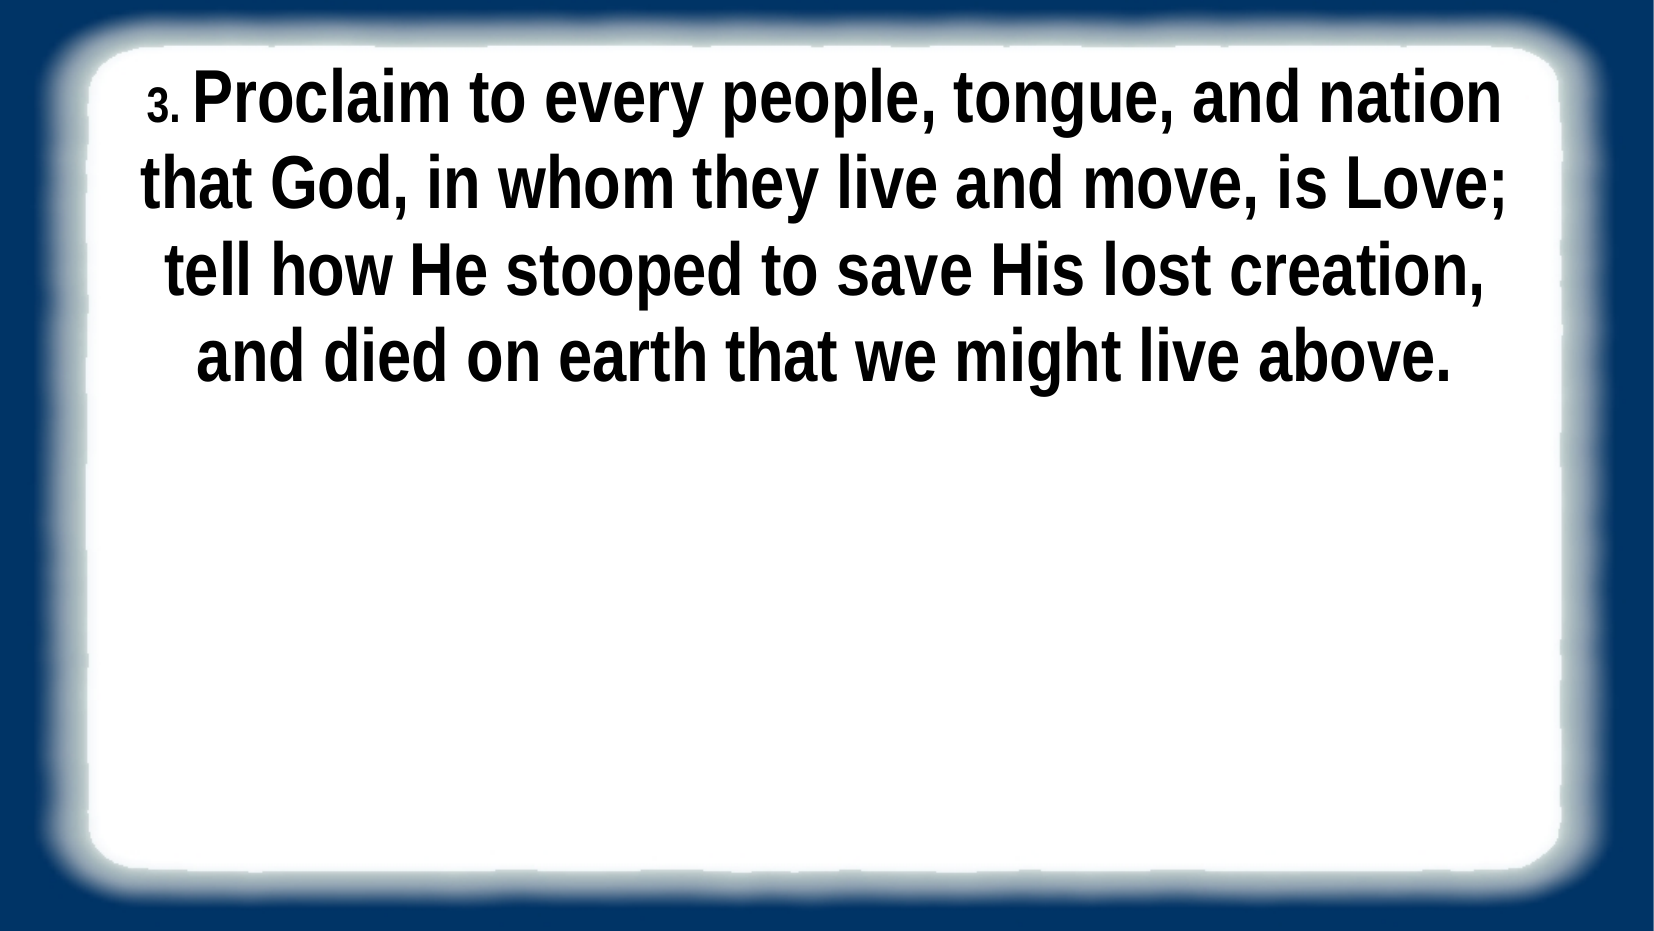

3. Proclaim to every people, tongue, and nation
that God, in whom they live and move, is Love;
tell how He stooped to save His lost creation,
and died on earth that we might live above.